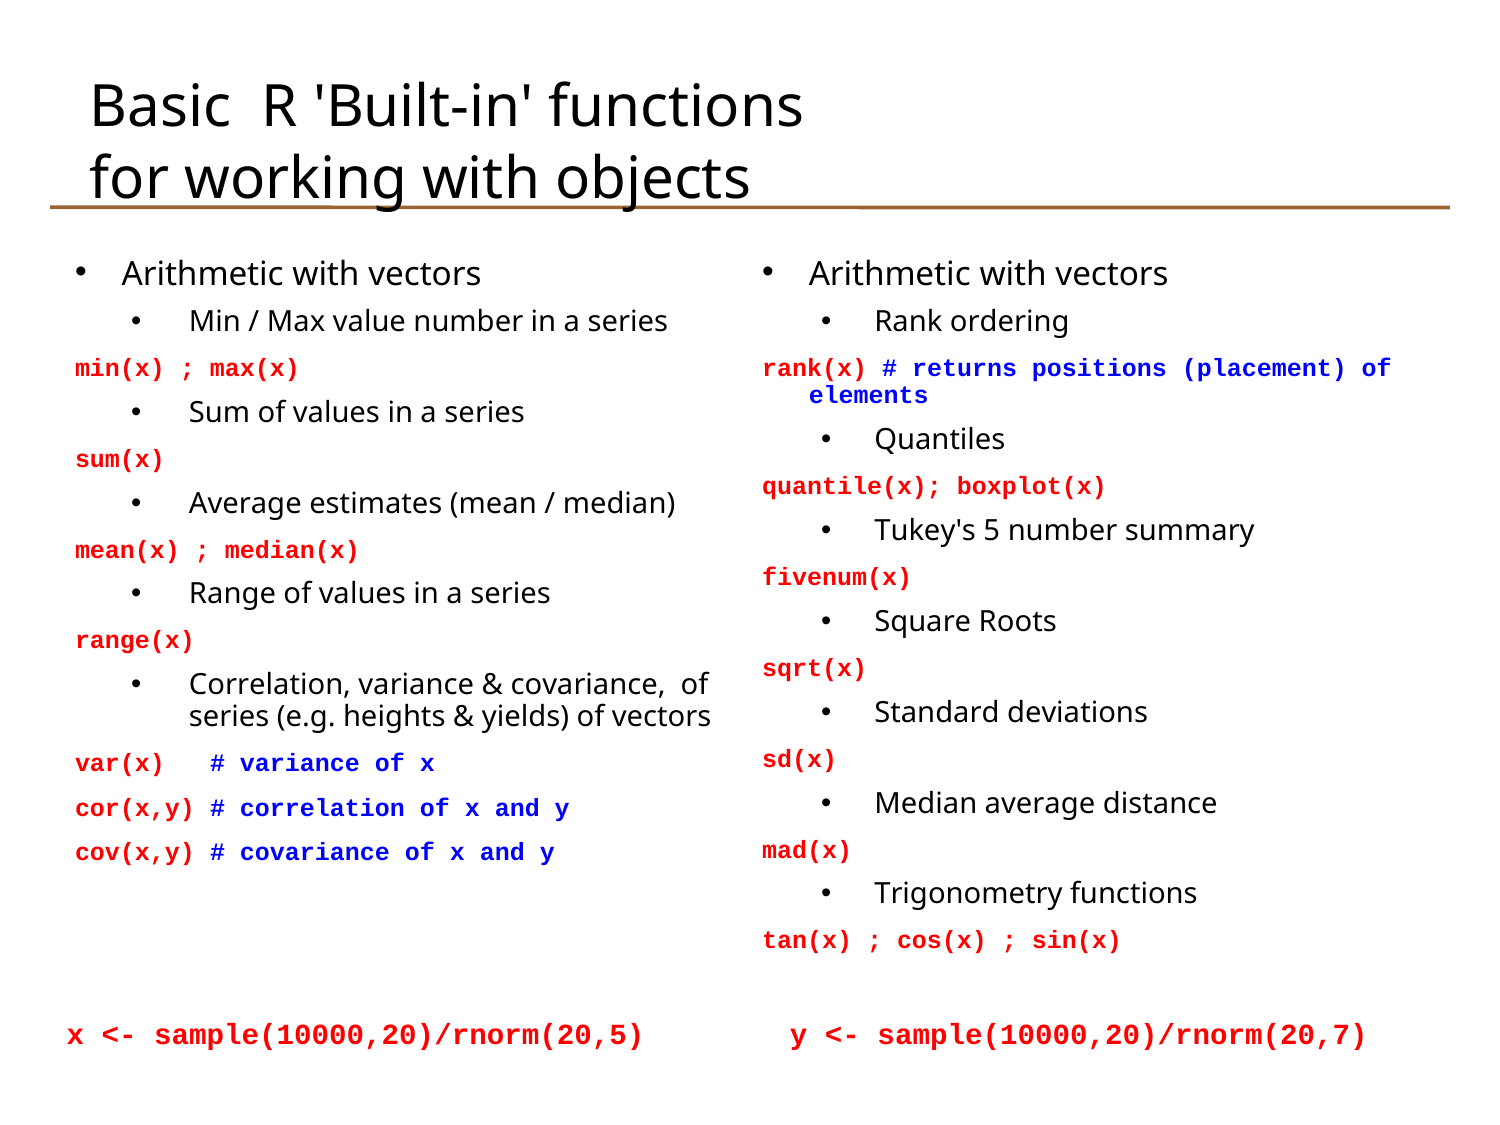

Basic R 'Built-in' functions
for working with objects
Arithmetic with vectors
Min / Max value number in a series
min(x) ; max(x)‏
Sum of values in a series
sum(x)‏
Average estimates (mean / median)‏
mean(x) ; median(x)‏
Range of values in a series
range(x)‏
Correlation, variance & covariance, of series (e.g. heights & yields) of vectors
var(x) # variance of x
cor(x,y) # correlation of x and y
cov(x,y) # covariance of x and y
Arithmetic with vectors
Rank ordering
rank(x) # returns positions (placement) of elements
Quantiles
quantile(x); boxplot(x)‏
Tukey's 5 number summary
fivenum(x)‏
Square Roots
sqrt(x)‏
Standard deviations
sd(x)‏
Median average distance
mad(x)‏
Trigonometry functions
tan(x) ; cos(x) ; sin(x)‏
x <- sample(10000,20)/rnorm(20,5)‏
y <- sample(10000,20)/rnorm(20,7)‏